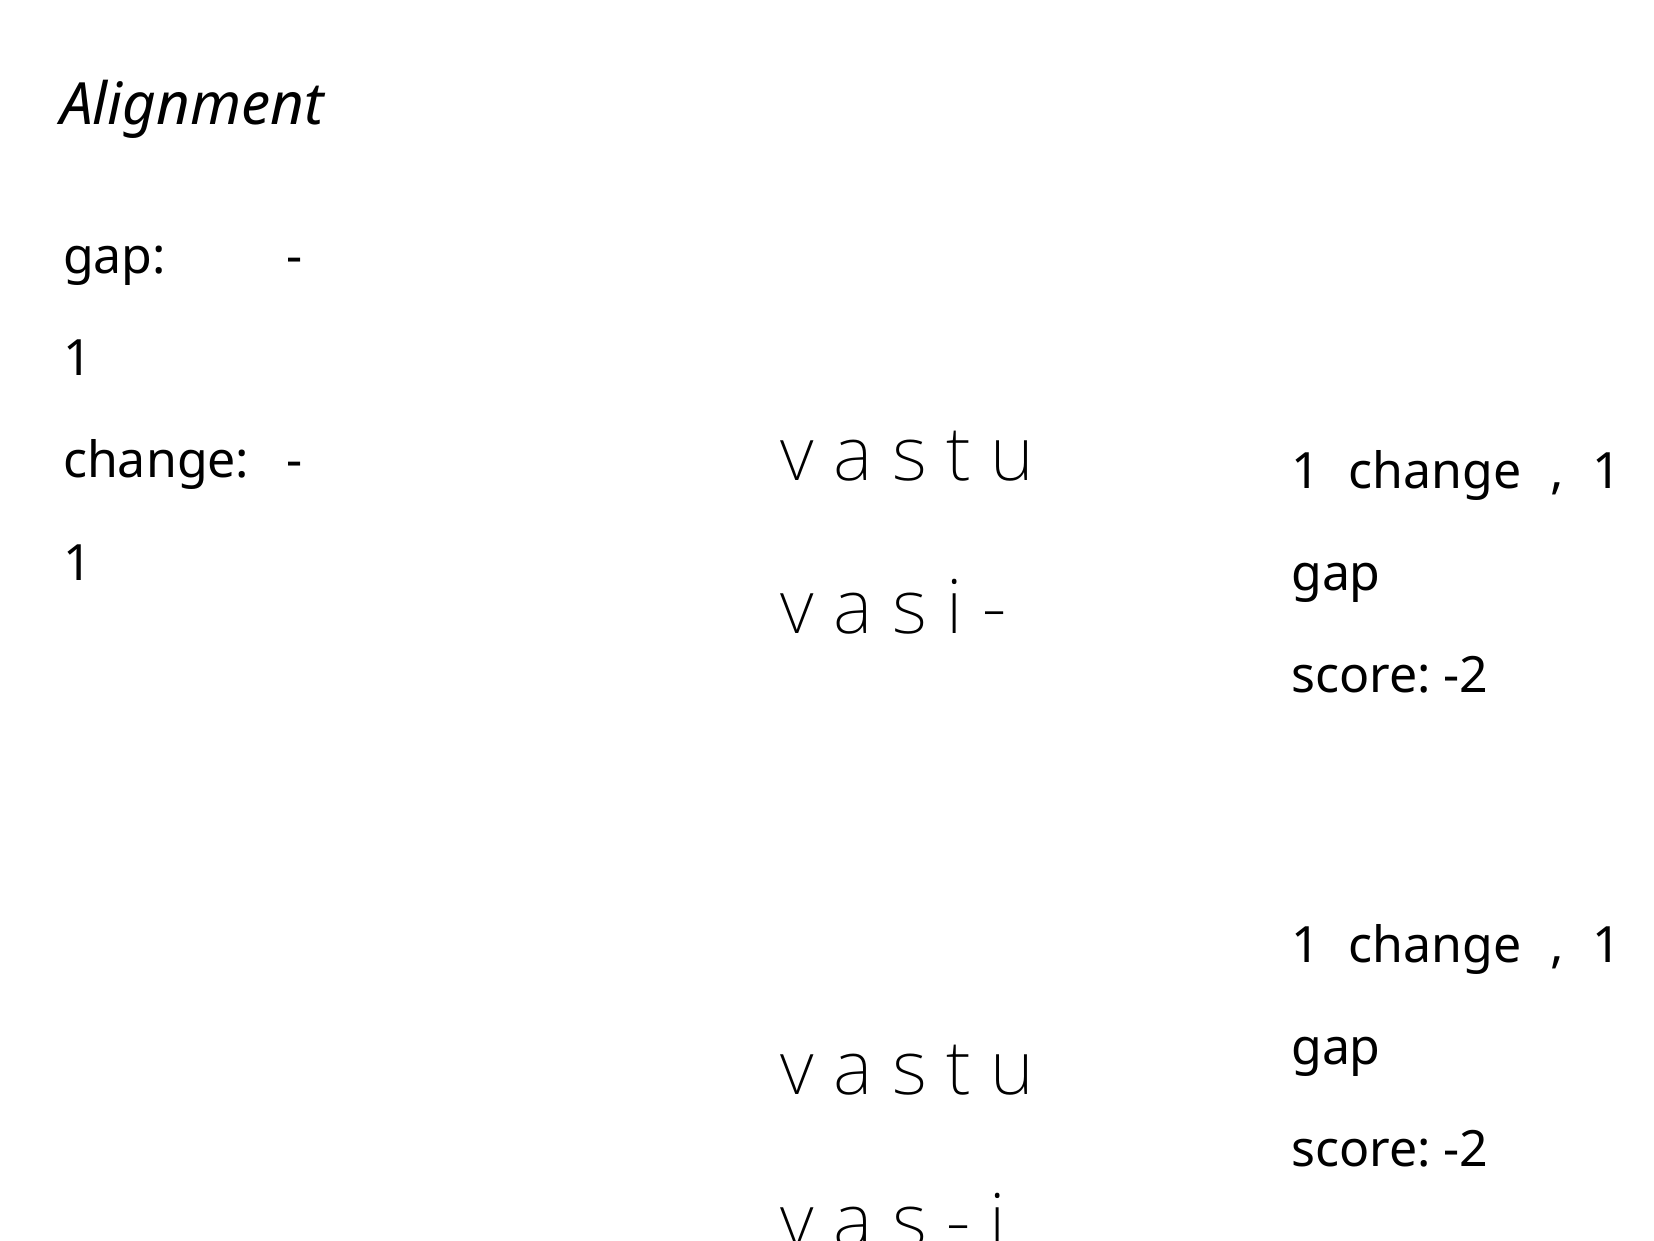

Alignment
gap: -1
change: -1
v a s t u
v a s i -
v a s t u
v a s - i
1 change , 1 gap
score: -2
1 change , 1 gap
score: -2